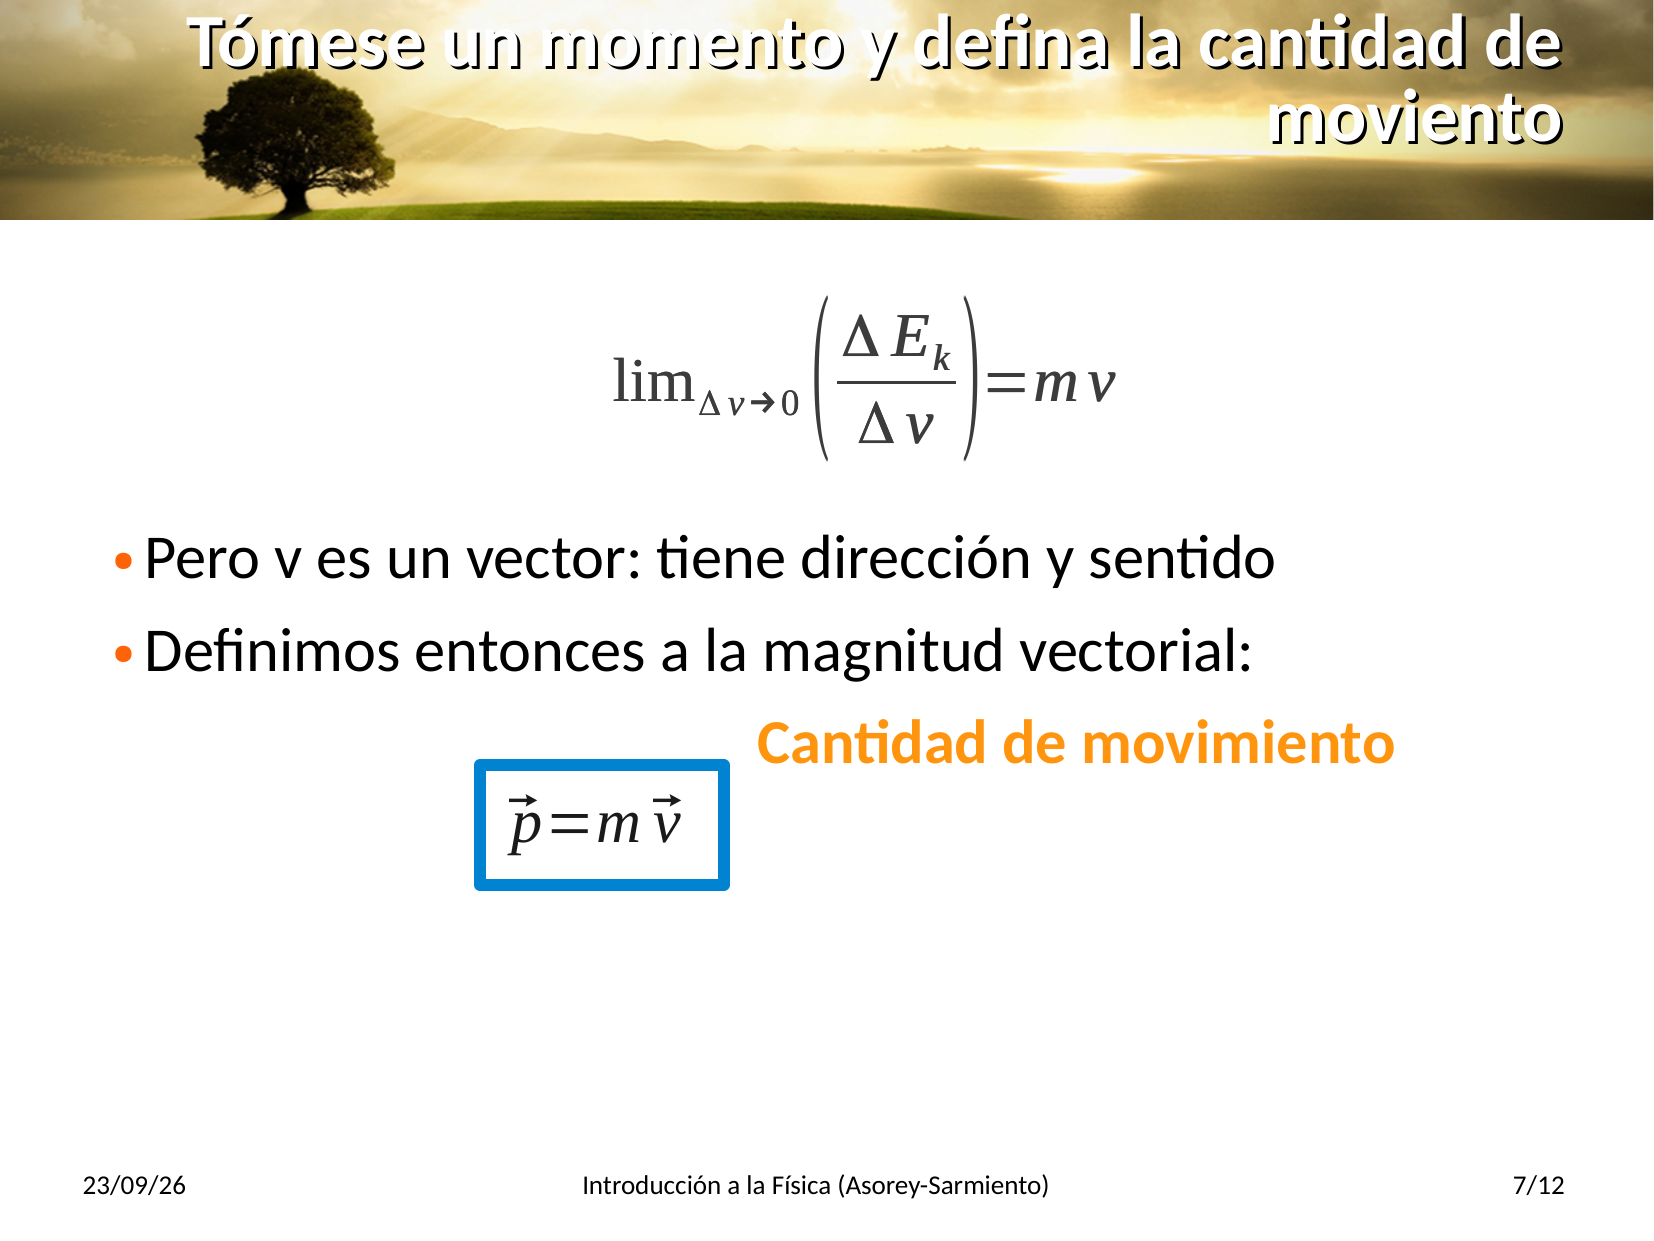

# Tómese un momento y defina la cantidad de moviento
Pero v es un vector: tiene dirección y sentido
Definimos entonces a la magnitud vectorial:
 Cantidad de movimiento
Introducción a la Física (Asorey-Sarmiento)
7